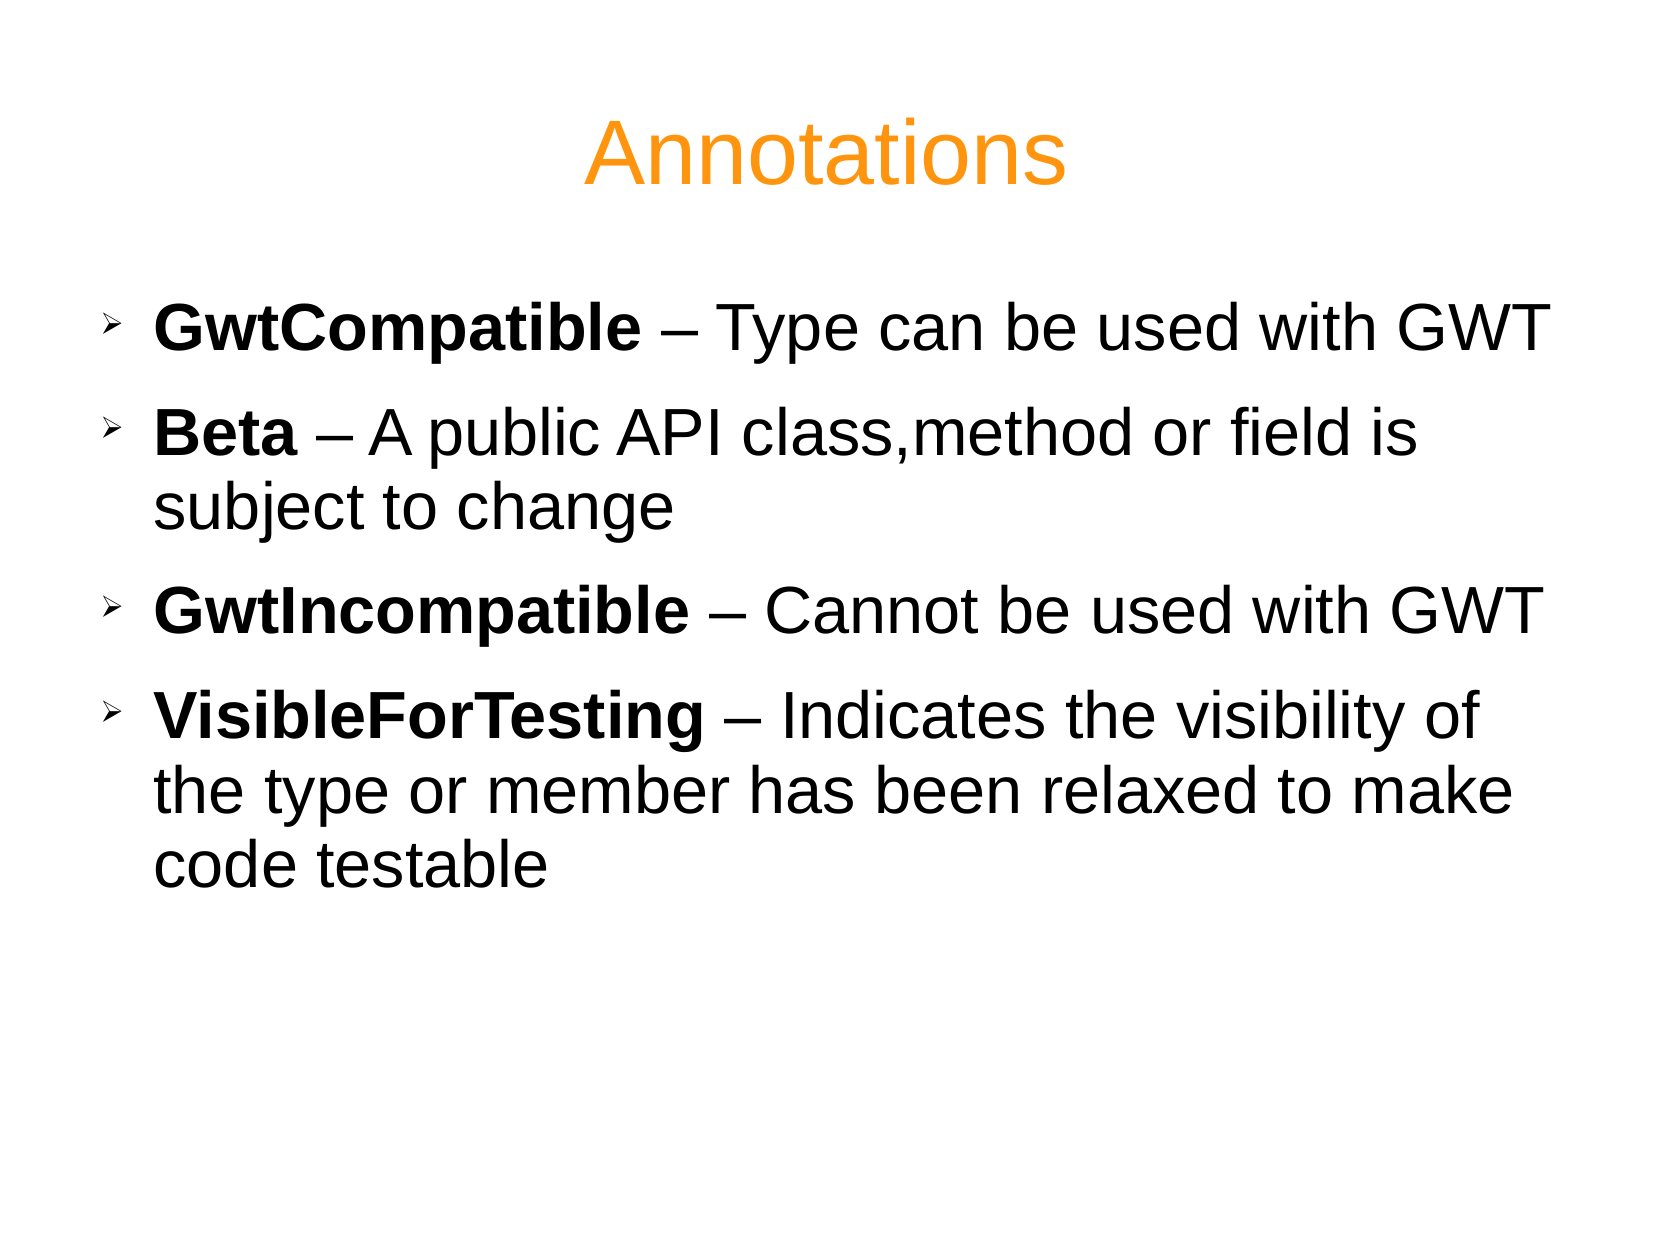

# Annotations
GwtCompatible – Type can be used with GWT
Beta – A public API class,method or field is subject to change
GwtIncompatible – Cannot be used with GWT
VisibleForTesting – Indicates the visibility of the type or member has been relaxed to make code testable